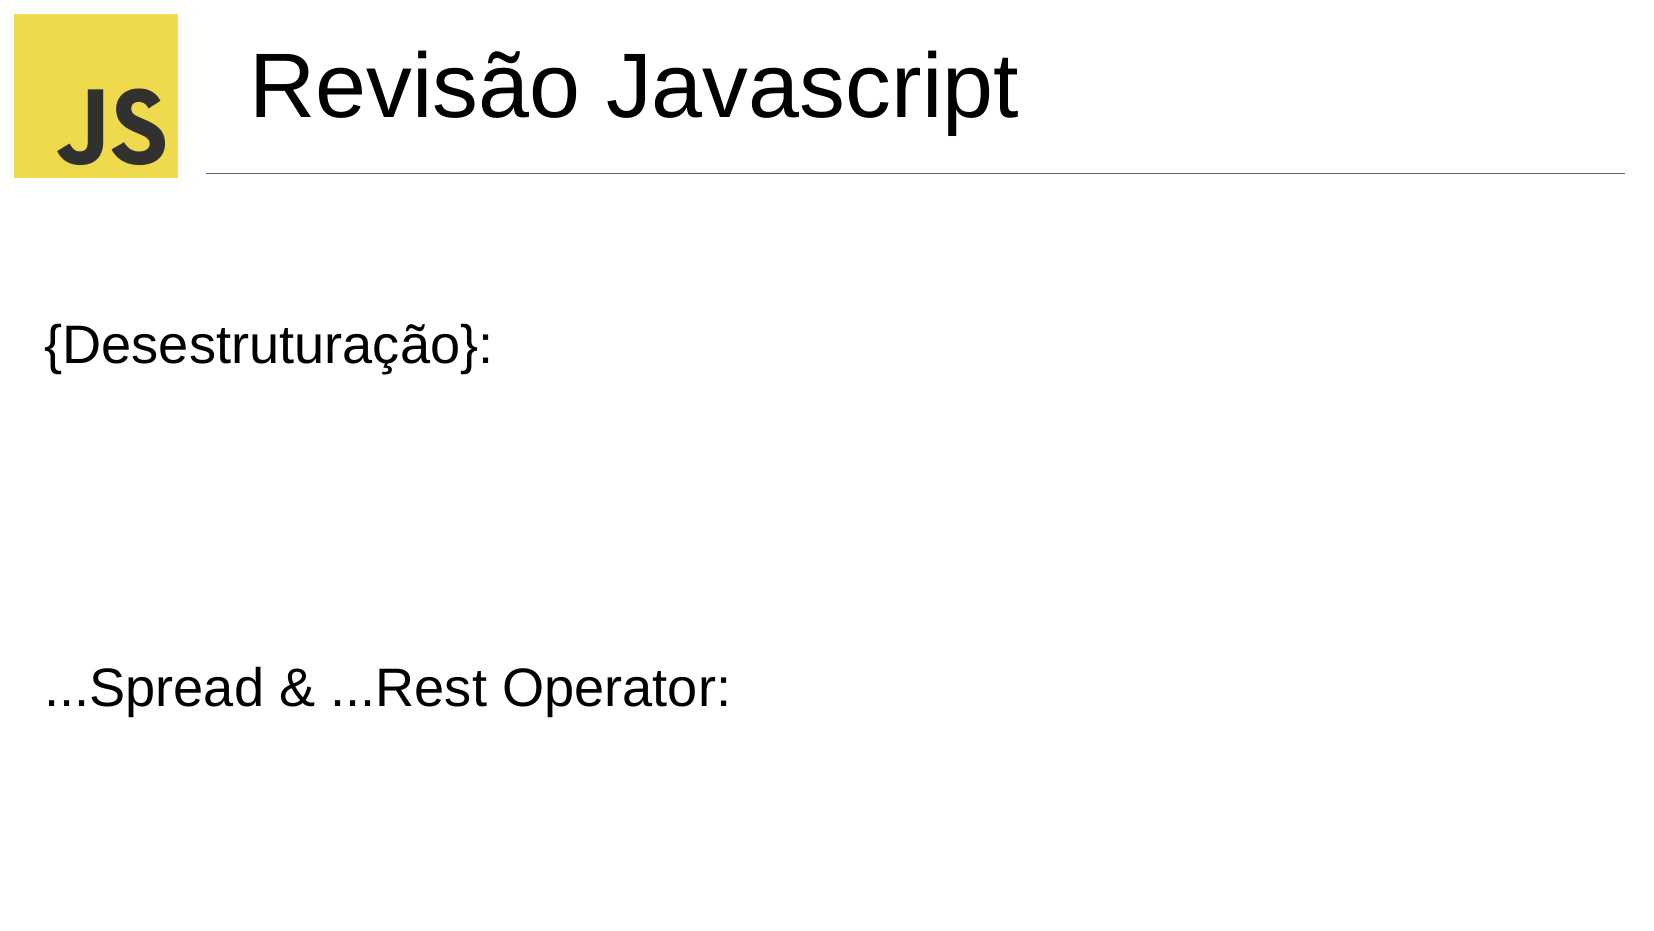

# Revisão Javascript
{Desestruturação}:
...Spread & ...Rest Operator: